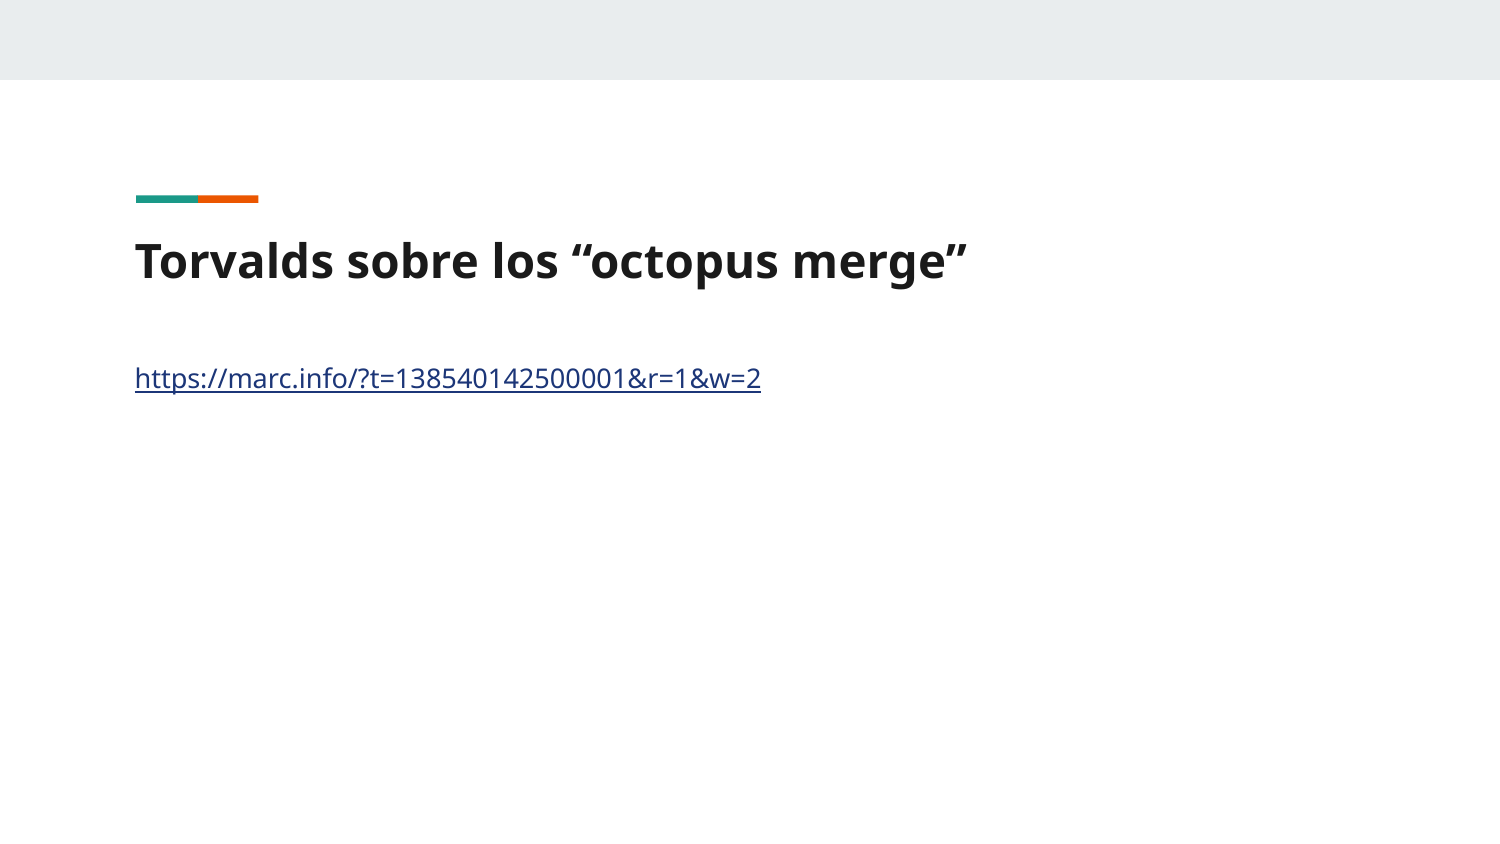

# Torvalds sobre los “octopus merge”
https://marc.info/?t=138540142500001&r=1&w=2